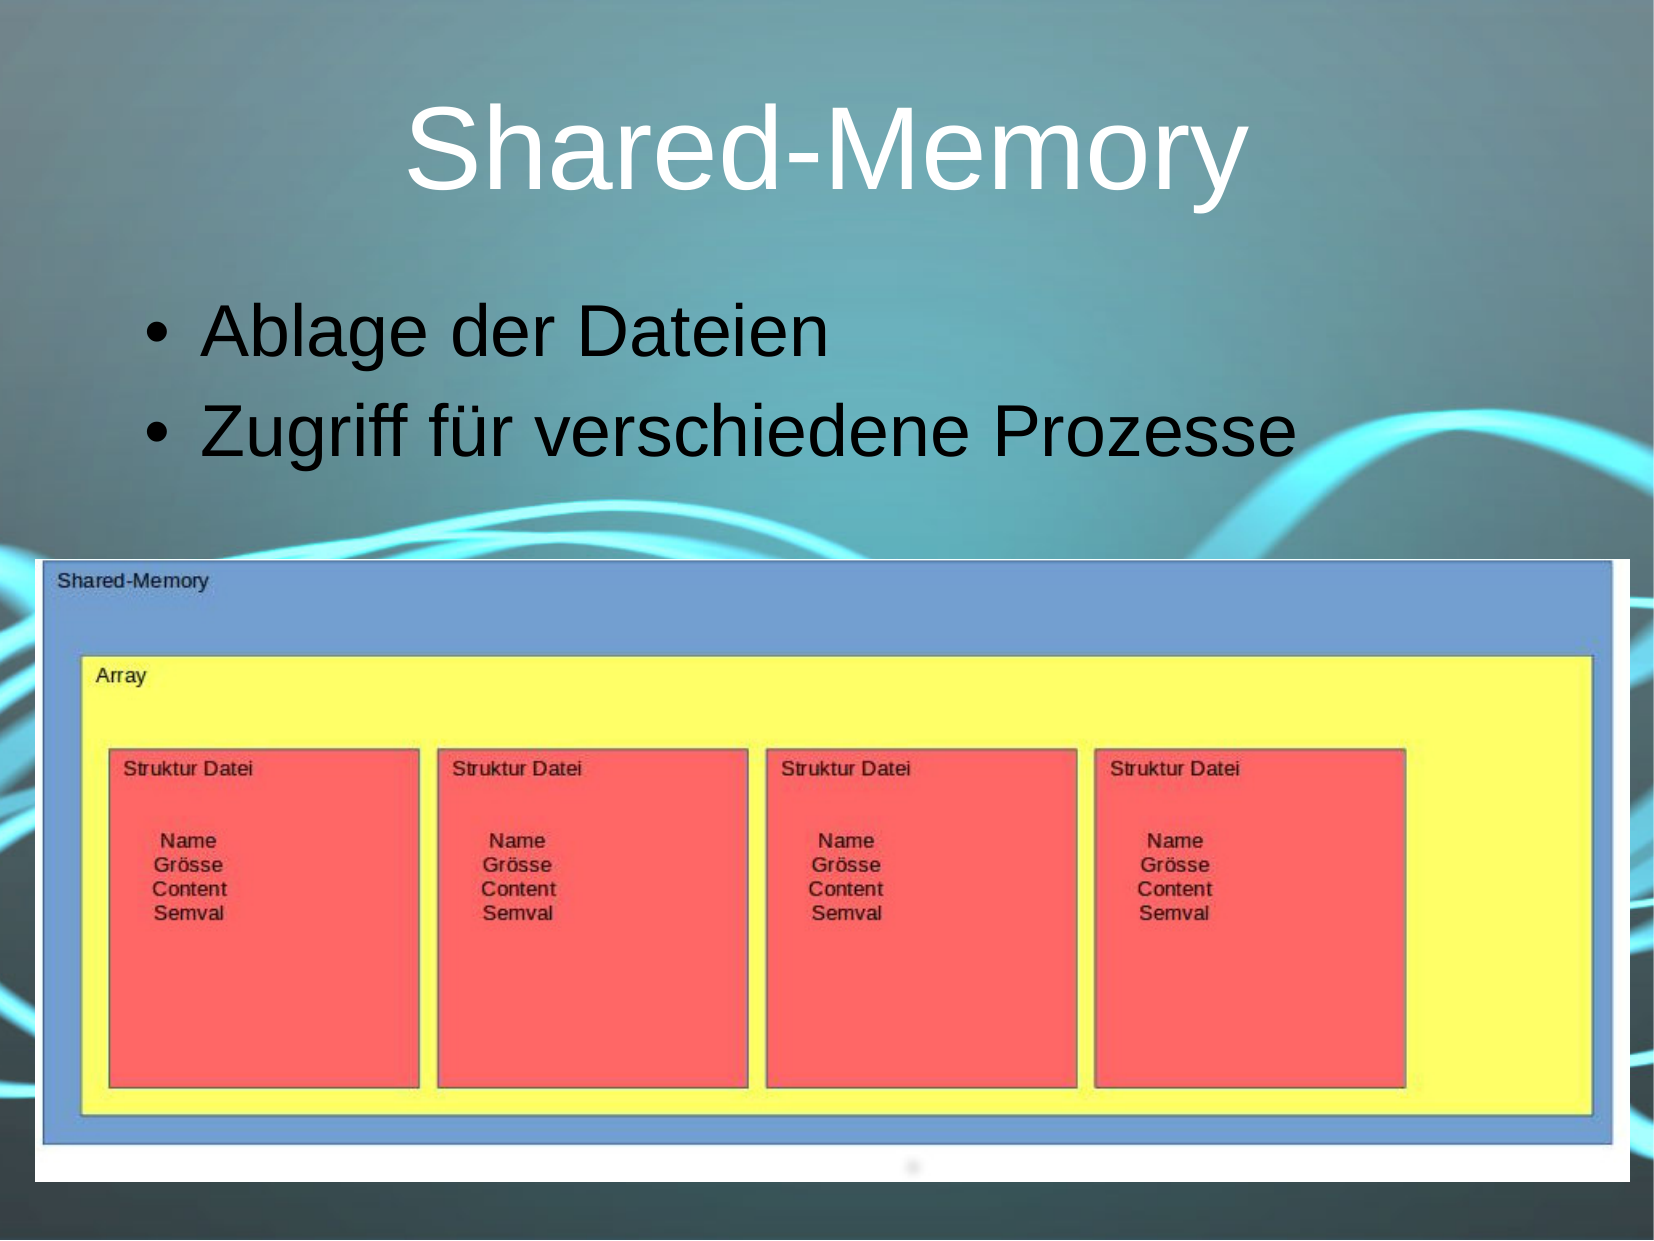

# Shared-Memory
Ablage der Dateien
Zugriff für verschiedene Prozesse